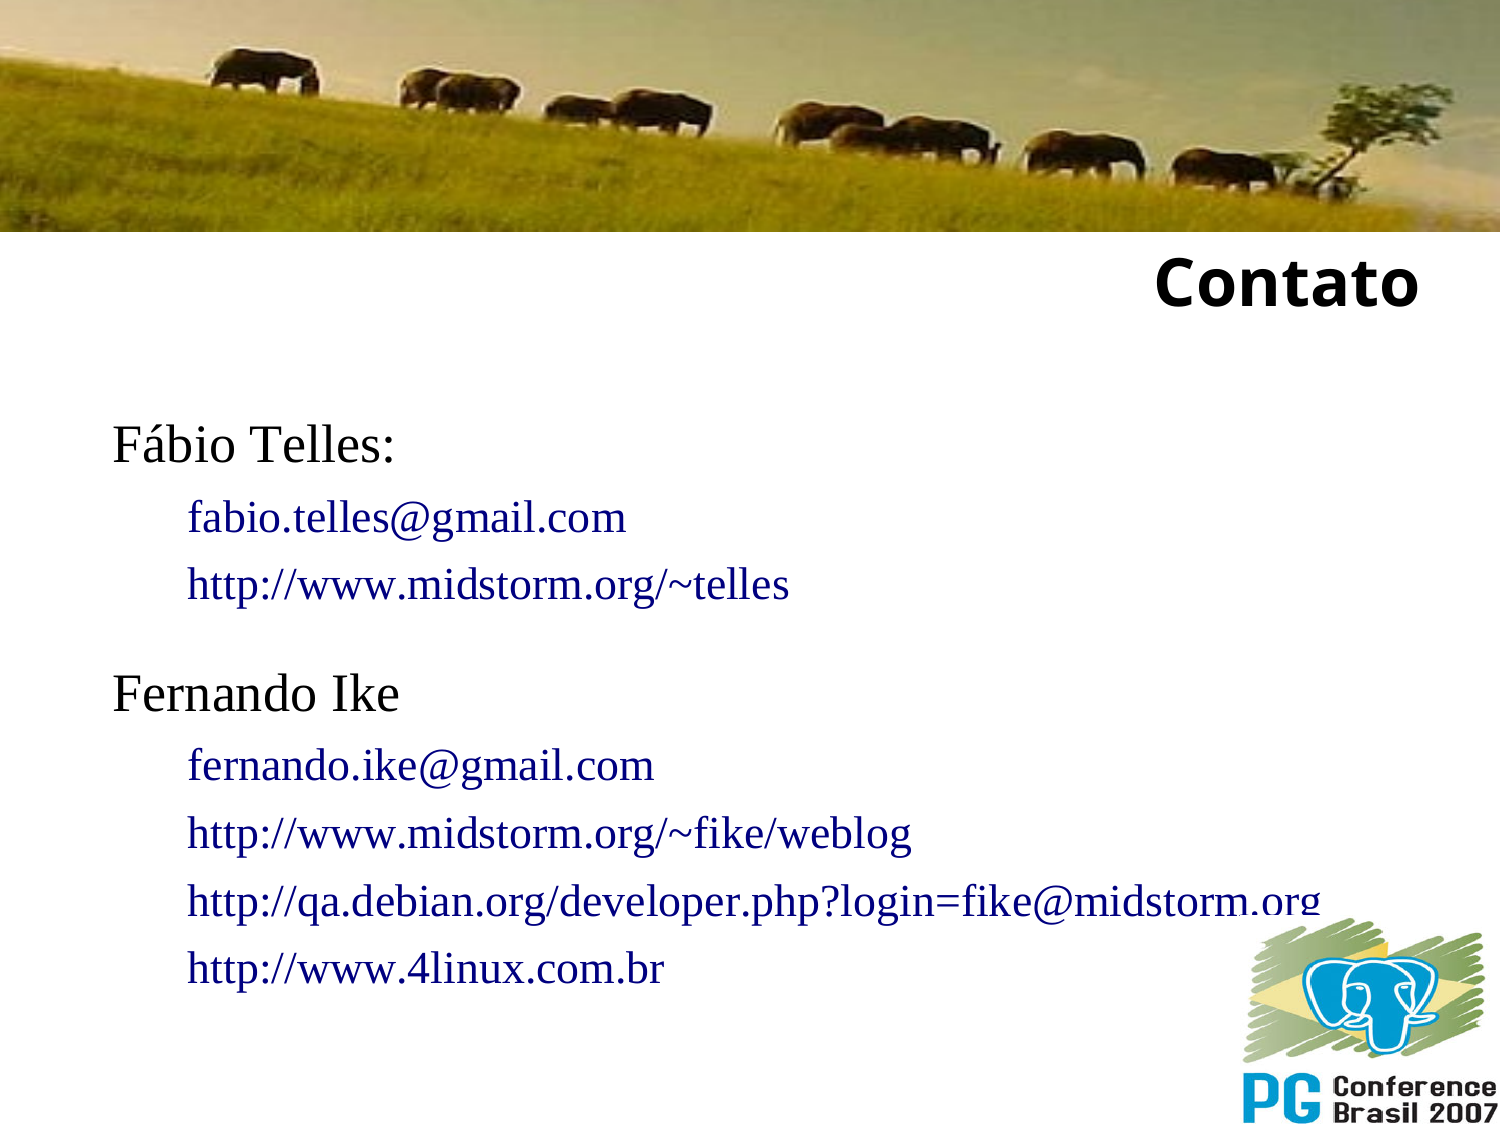

Contato
# Fábio Telles:
fabio.telles@gmail.com
http://www.midstorm.org/~telles
Fernando Ike
fernando.ike@gmail.com
http://www.midstorm.org/~fike/weblog
http://qa.debian.org/developer.php?login=fike@midstorm.org
http://www.4linux.com.br